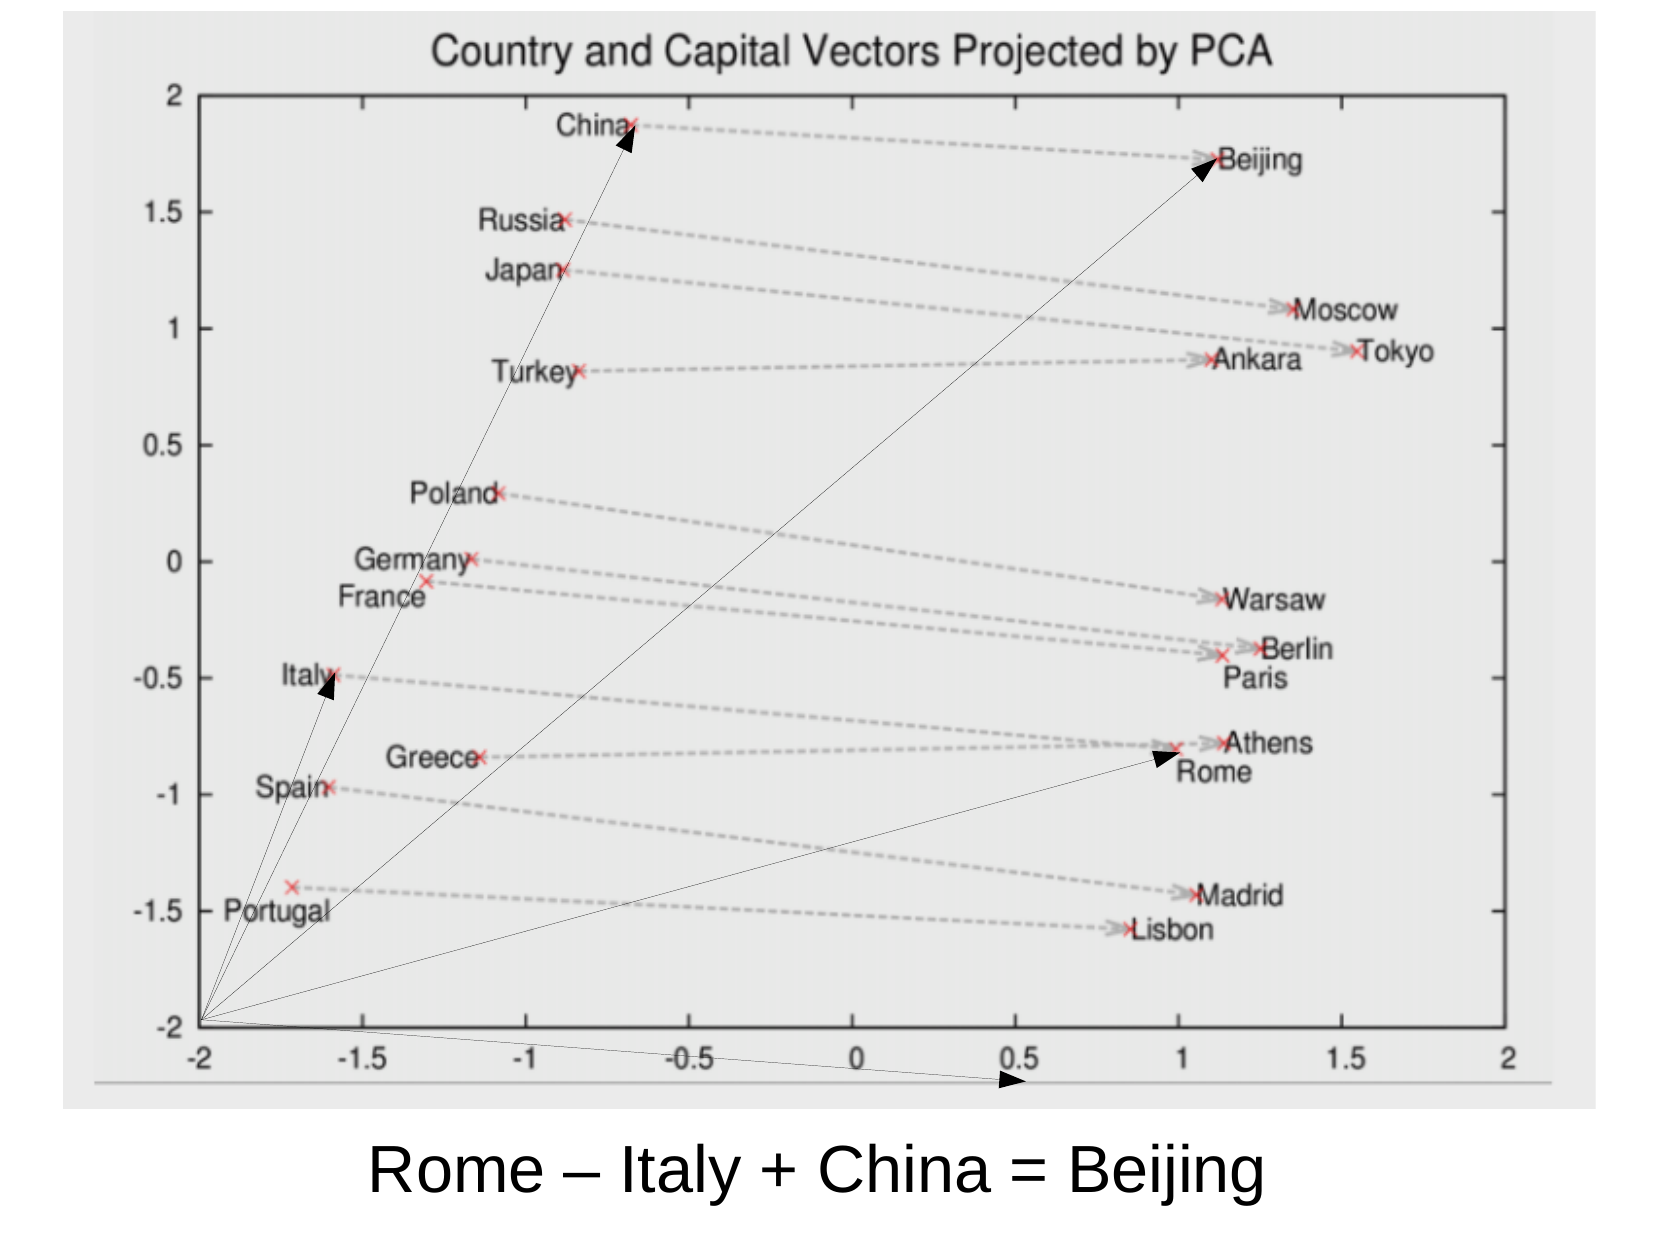

# Rome – Italy + China = Beijing